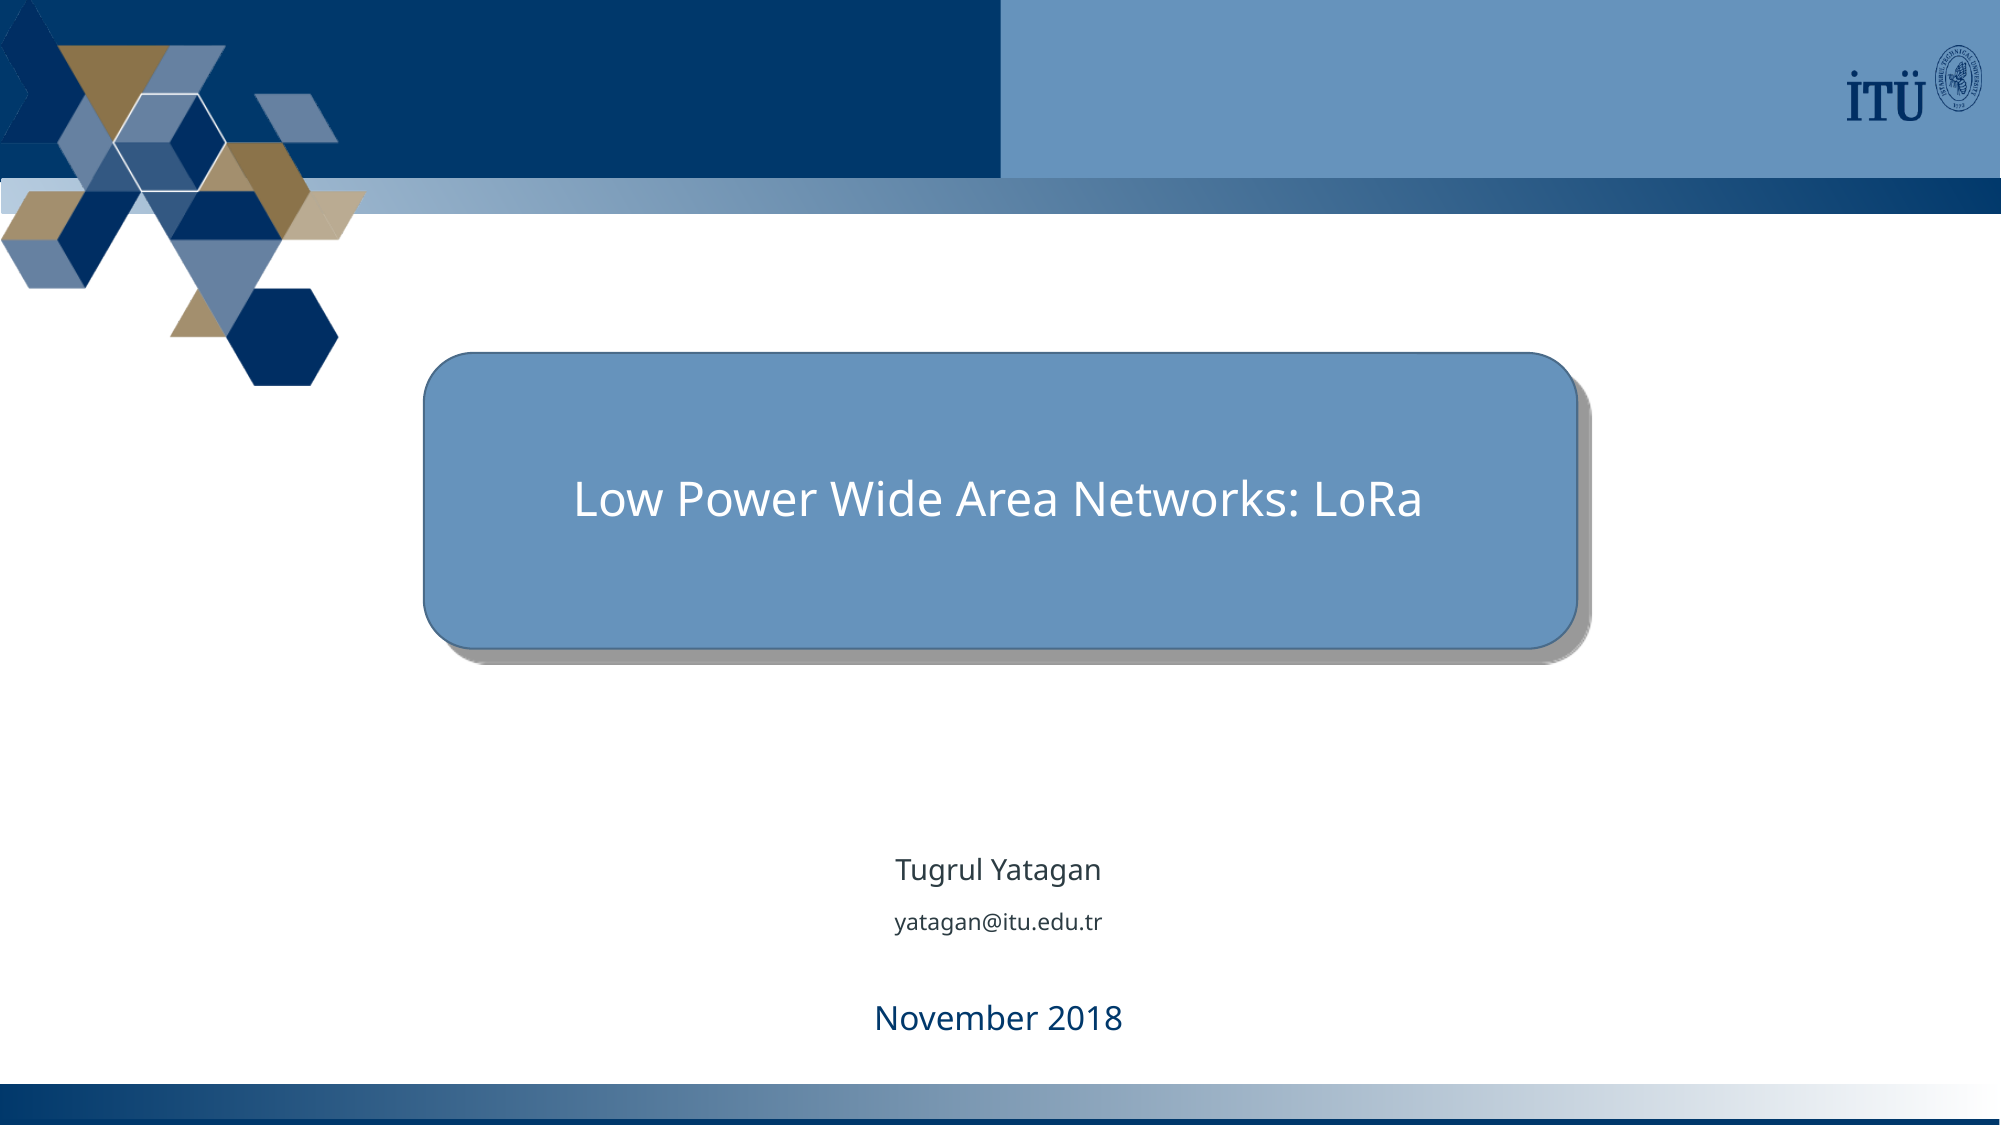

# Low Power Wide Area Networks: LoRa
Tugrul Yatagan
yatagan@itu.edu.tr
November 2018